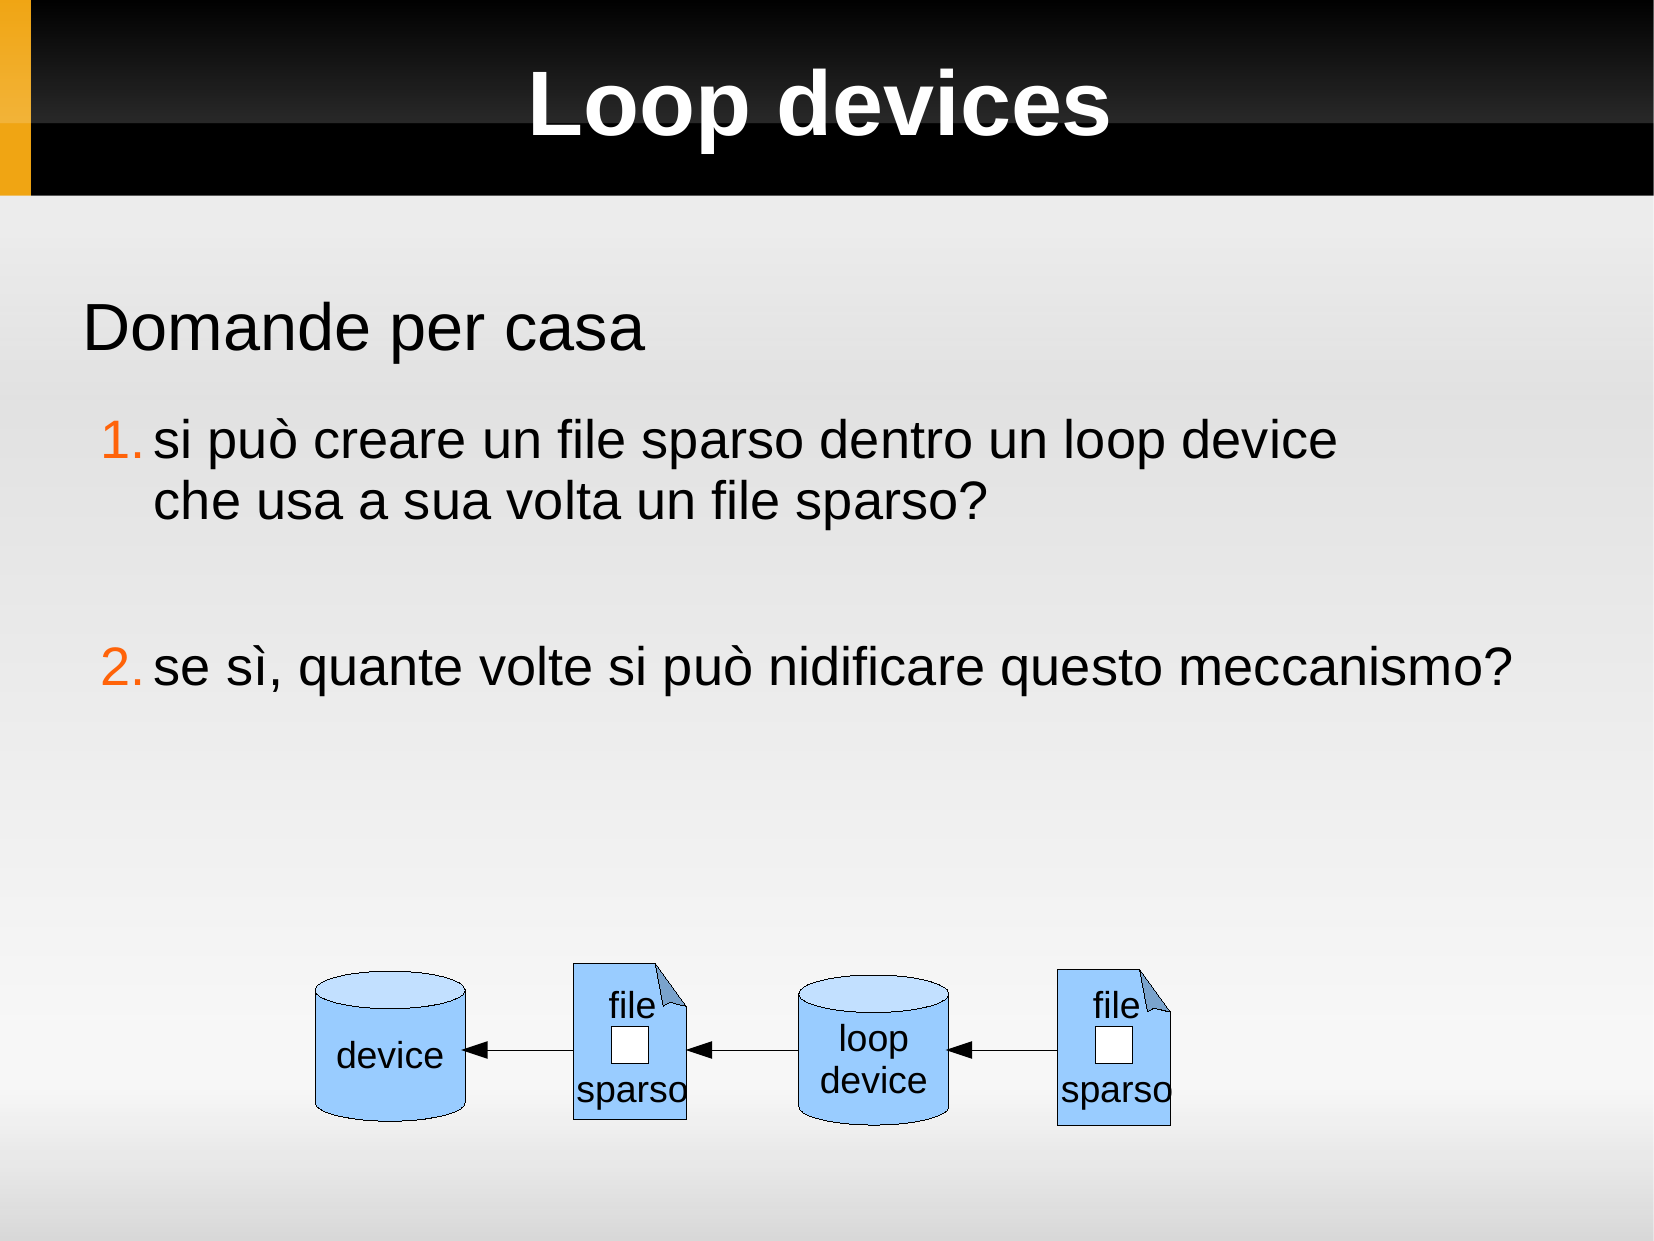

# Loop devices
Domande per casa
si può creare un file sparso dentro un loop device
che usa a sua volta un file sparso?
se sì, quante volte si può nidificare questo meccanismo?
device
loop
device
file
sparso
file
sparso